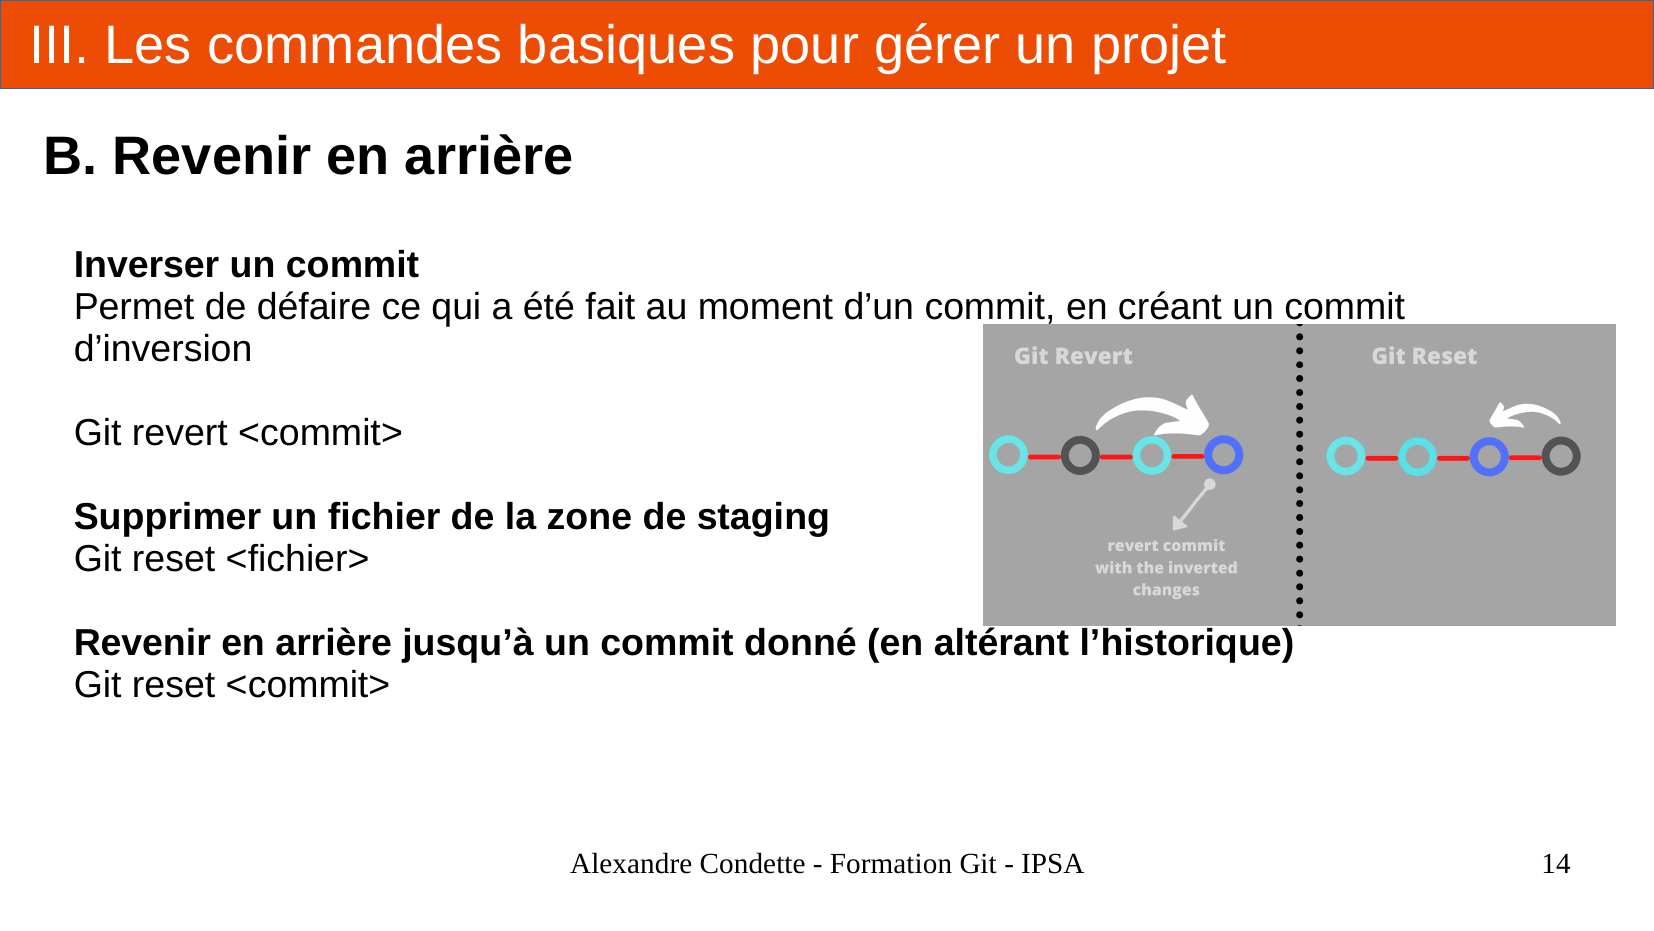

# III. Les commandes basiques pour gérer un projet
B. Revenir en arrière
Inverser un commit
Permet de défaire ce qui a été fait au moment d’un commit, en créant un commit d’inversion
Git revert <commit>
Supprimer un fichier de la zone de staging
Git reset <fichier>
Revenir en arrière jusqu’à un commit donné (en altérant l’historique)
Git reset <commit>
Alexandre Condette - Formation Git - IPSA
14